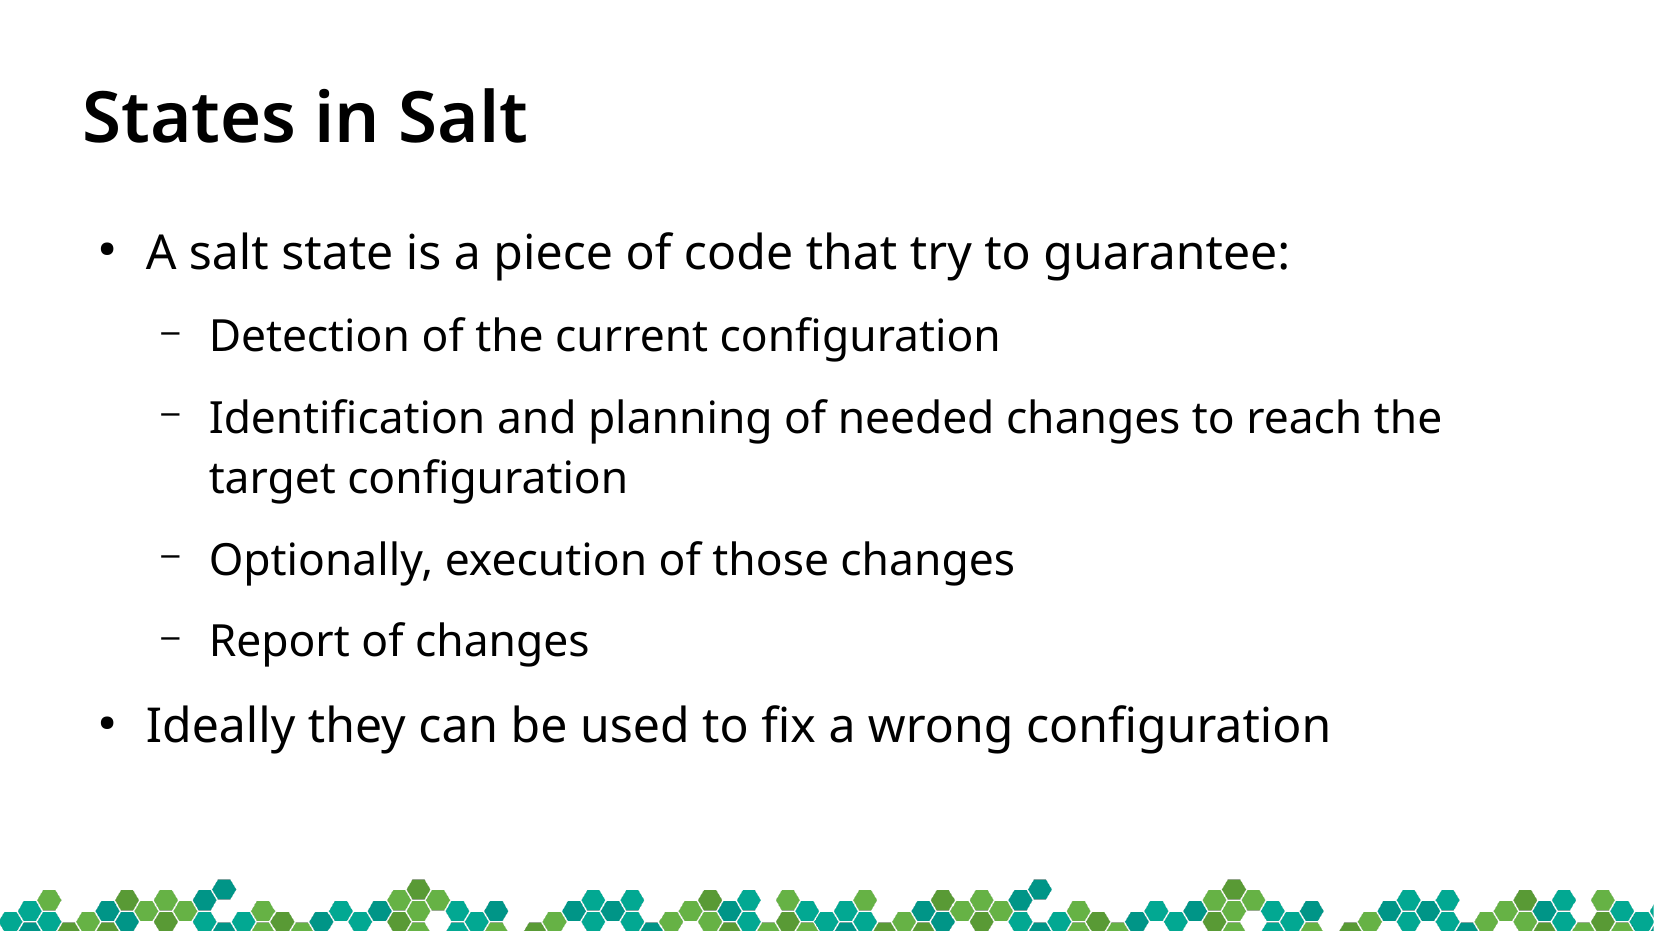

# States in Salt
A salt state is a piece of code that try to guarantee:
Detection of the current configuration
Identification and planning of needed changes to reach the target configuration
Optionally, execution of those changes
Report of changes
Ideally they can be used to fix a wrong configuration